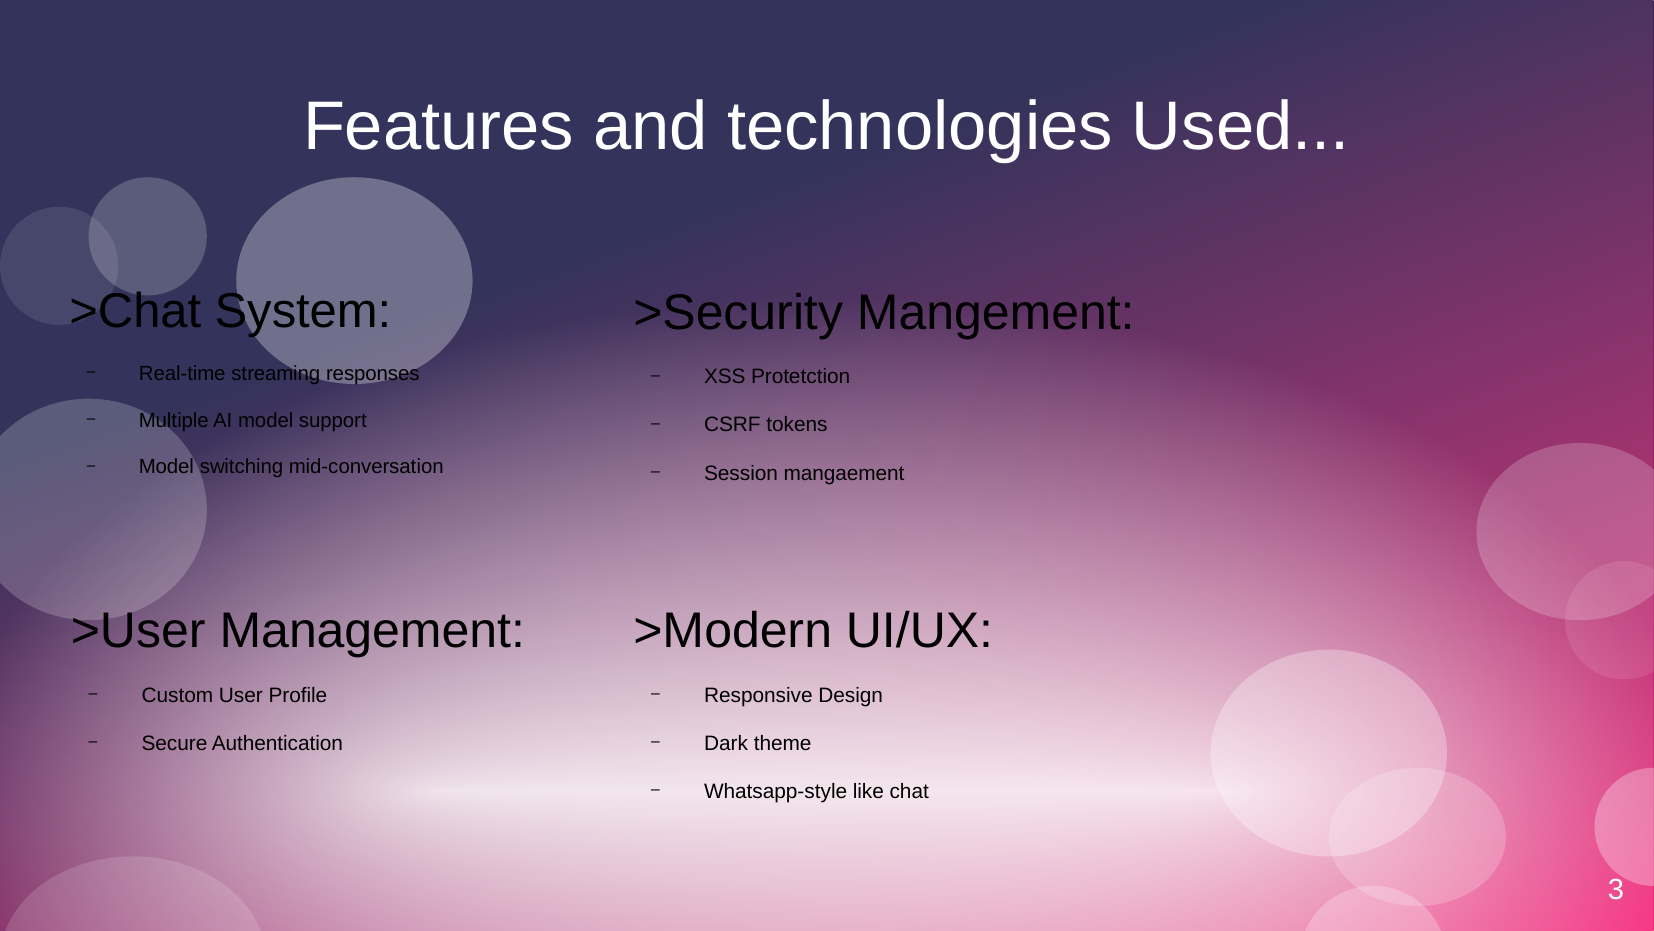

# Features and technologies Used...
>Chat System:
Real-time streaming responses
Multiple AI model support
Model switching mid-conversation
>Security Mangement:
XSS Protetction
CSRF tokens
Session mangaement
>User Management:
Custom User Profile
Secure Authentication
>Modern UI/UX:
Responsive Design
Dark theme
Whatsapp-style like chat